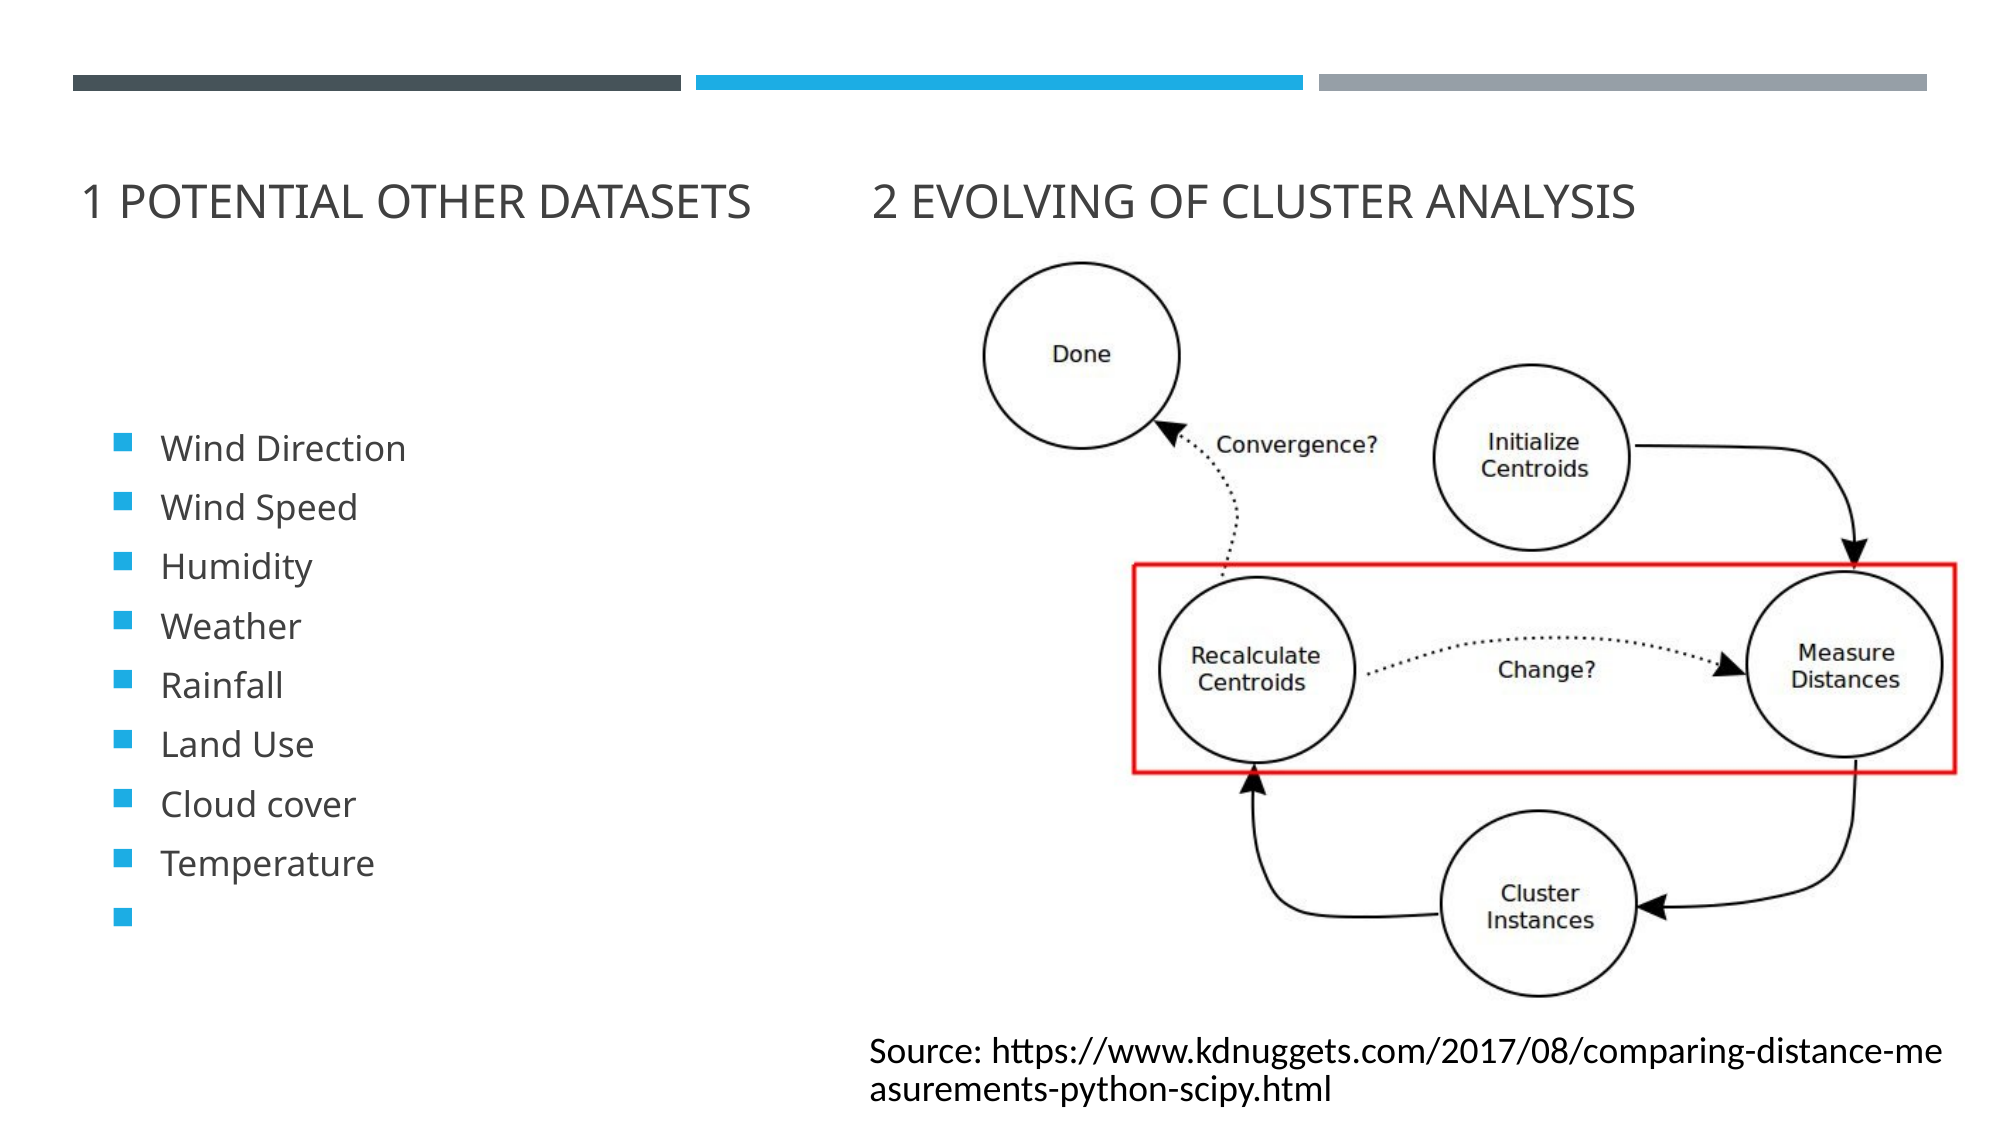

# 1 POtenTIAL Other DATASETS 2 Evolving of Cluster AnalYSIS
Wind Direction
Wind Speed
Humidity
Weather
Rainfall
Land Use
Cloud cover
Temperature
Source: https://www.kdnuggets.com/2017/08/comparing-distance-measurements-python-scipy.html